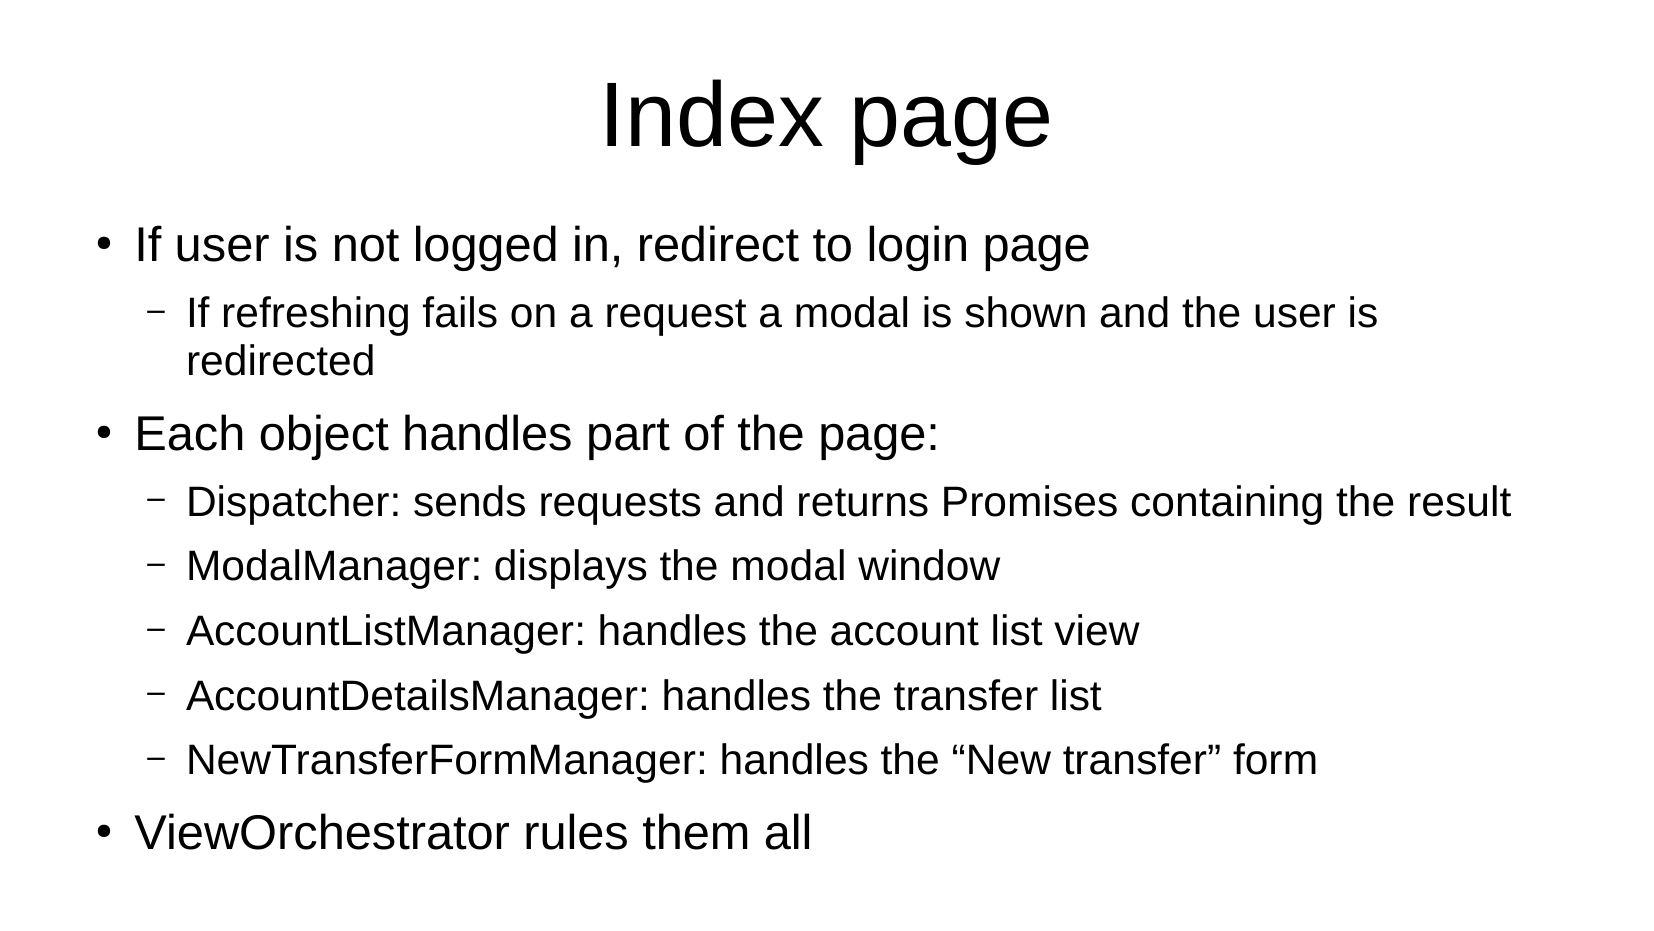

# Index page
If user is not logged in, redirect to login page
If refreshing fails on a request a modal is shown and the user is redirected
Each object handles part of the page:
Dispatcher: sends requests and returns Promises containing the result
ModalManager: displays the modal window
AccountListManager: handles the account list view
AccountDetailsManager: handles the transfer list
NewTransferFormManager: handles the “New transfer” form
ViewOrchestrator rules them all